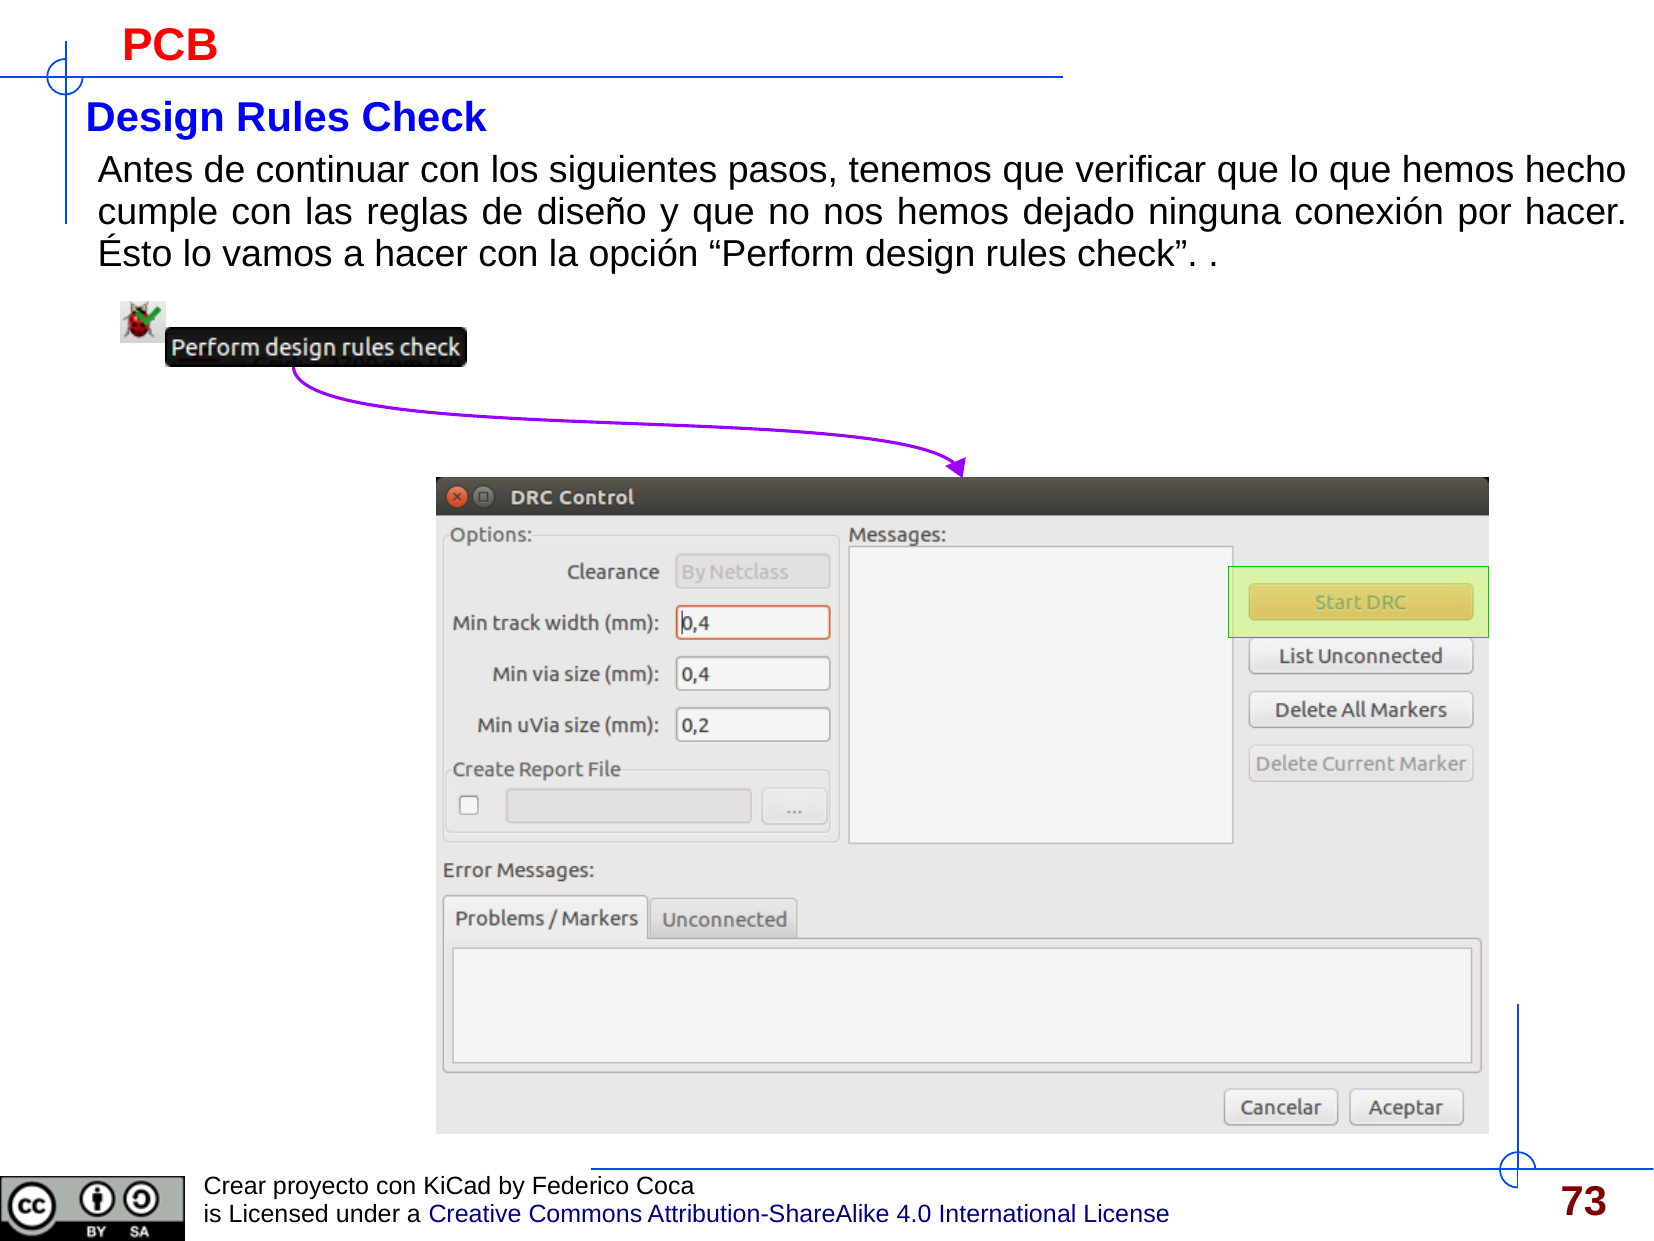

PCB
Design Rules Check
Antes de continuar con los siguientes pasos, tenemos que verificar que lo que hemos hecho cumple con las reglas de diseño y que no nos hemos dejado ninguna conexión por hacer. Ésto lo vamos a hacer con la opción “Perform design rules check”. .
Crear proyecto con KiCad by Federico Coca
is Licensed under a Creative Commons Attribution-ShareAlike 4.0 International License